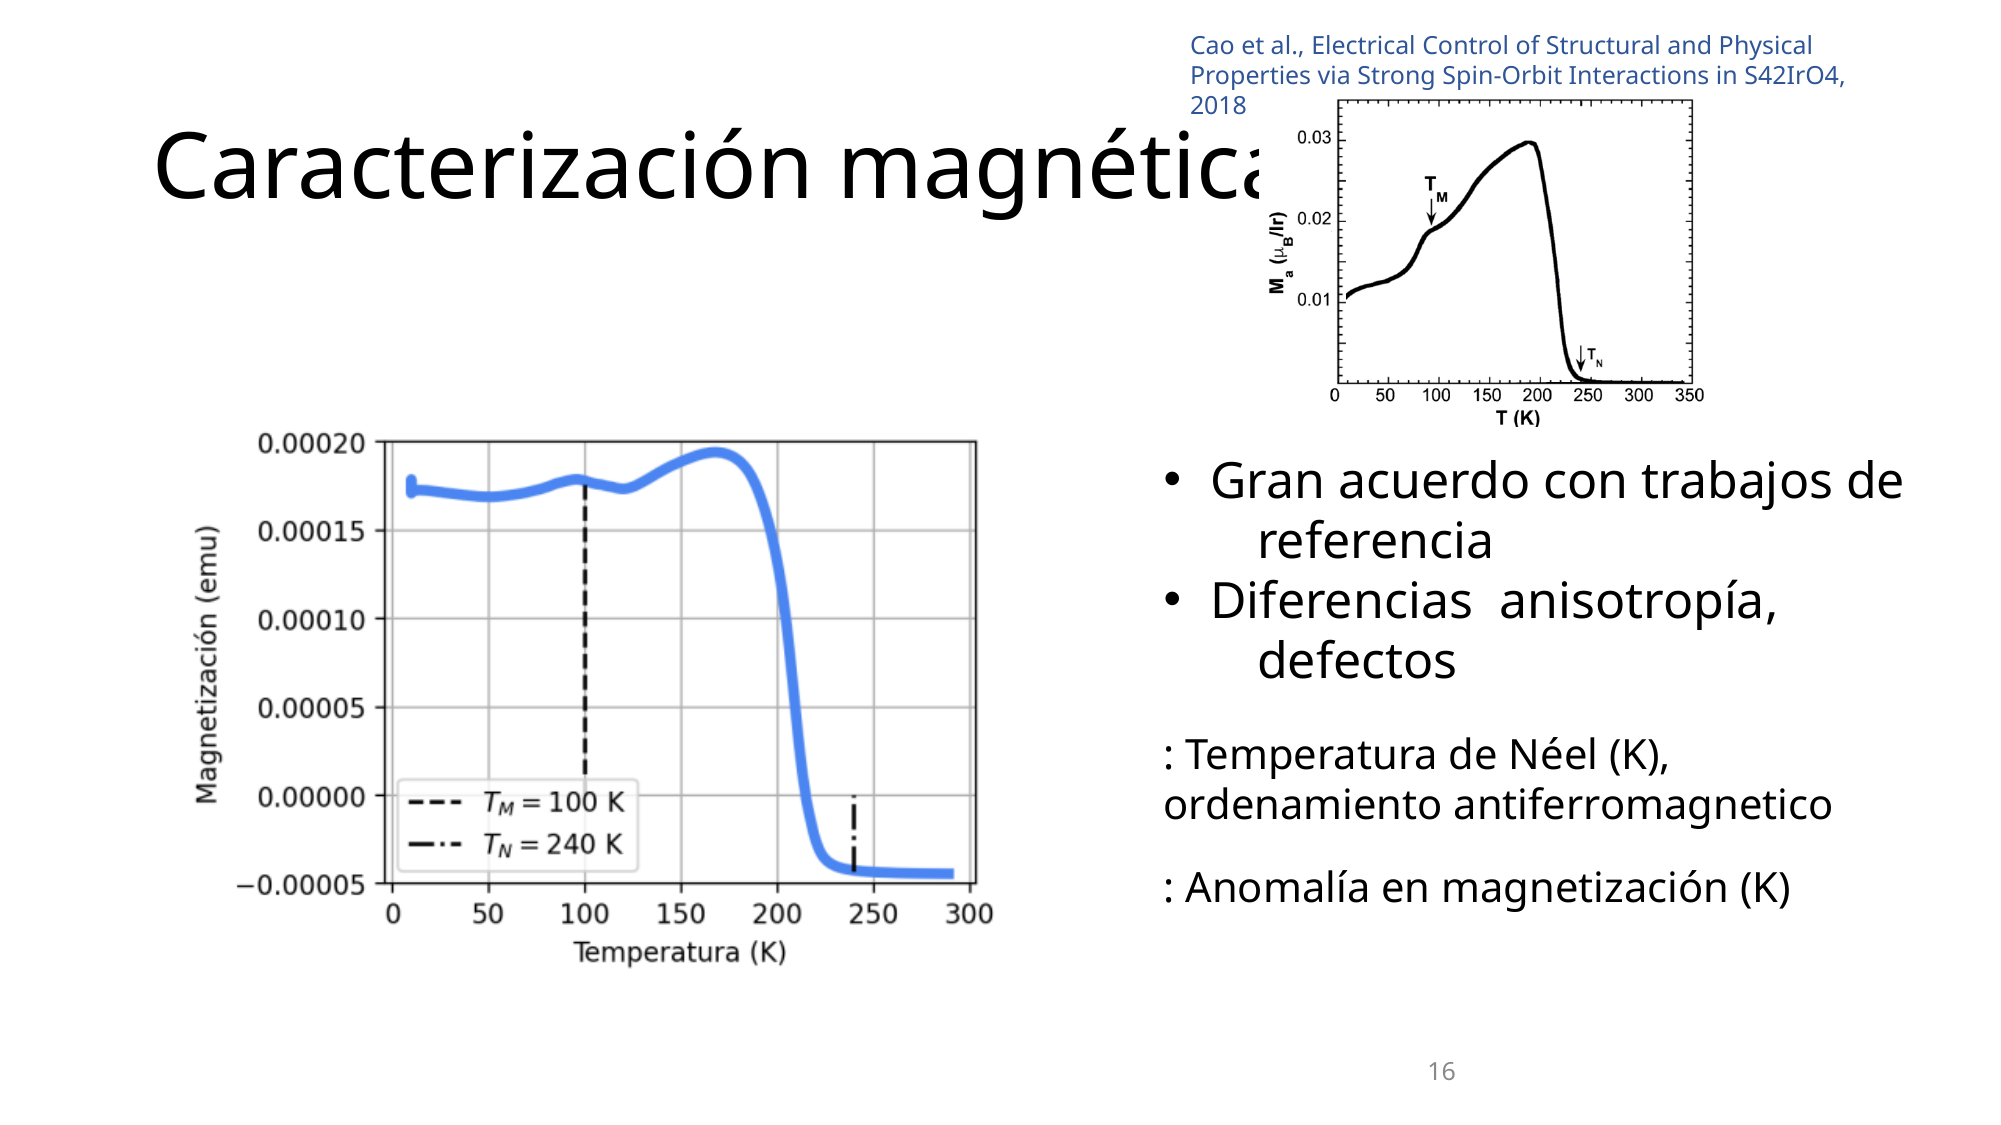

Cao et al., Electrical Control of Structural and Physical Properties via Strong Spin-Orbit Interactions in S42IrO4, 2018
# Caracterización magnética
Gran acuerdo con trabajos de referencia
Diferencias anisotropía, defectos
: Temperatura de Néel (K), ordenamiento antiferromagnetico
: Anomalía en magnetización (K)